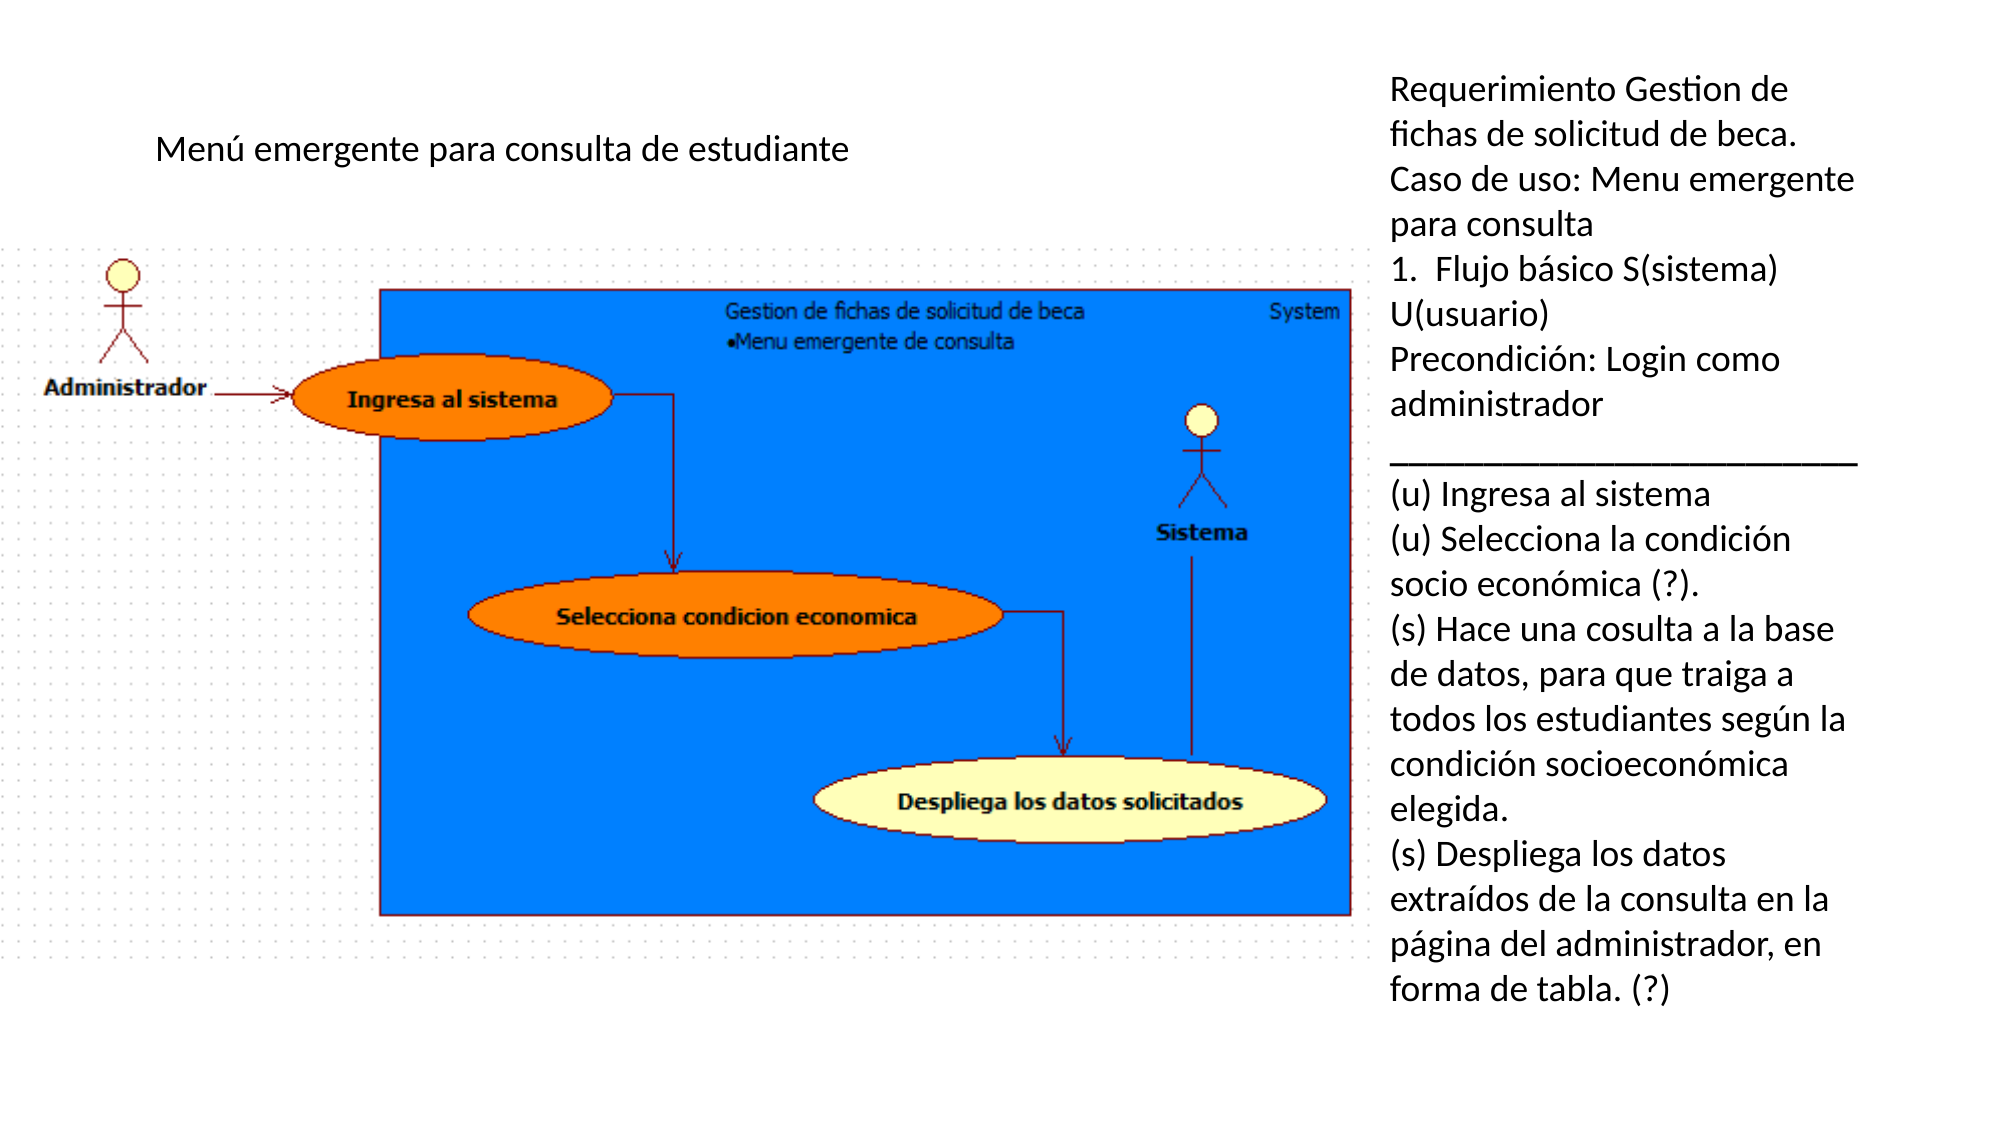

Requerimiento Gestion de fichas de solicitud de beca.
Caso de uso: Menu emergente para consulta
1. Flujo básico S(sistema) U(usuario)
Precondición: Login como administrador
_________________________
(u) Ingresa al sistema
(u) Selecciona la condición socio económica (?).
(s) Hace una cosulta a la base de datos, para que traiga a todos los estudiantes según la condición socioeconómica elegida.
(s) Despliega los datos extraídos de la consulta en la página del administrador, en forma de tabla. (?)
Menú emergente para consulta de estudiante